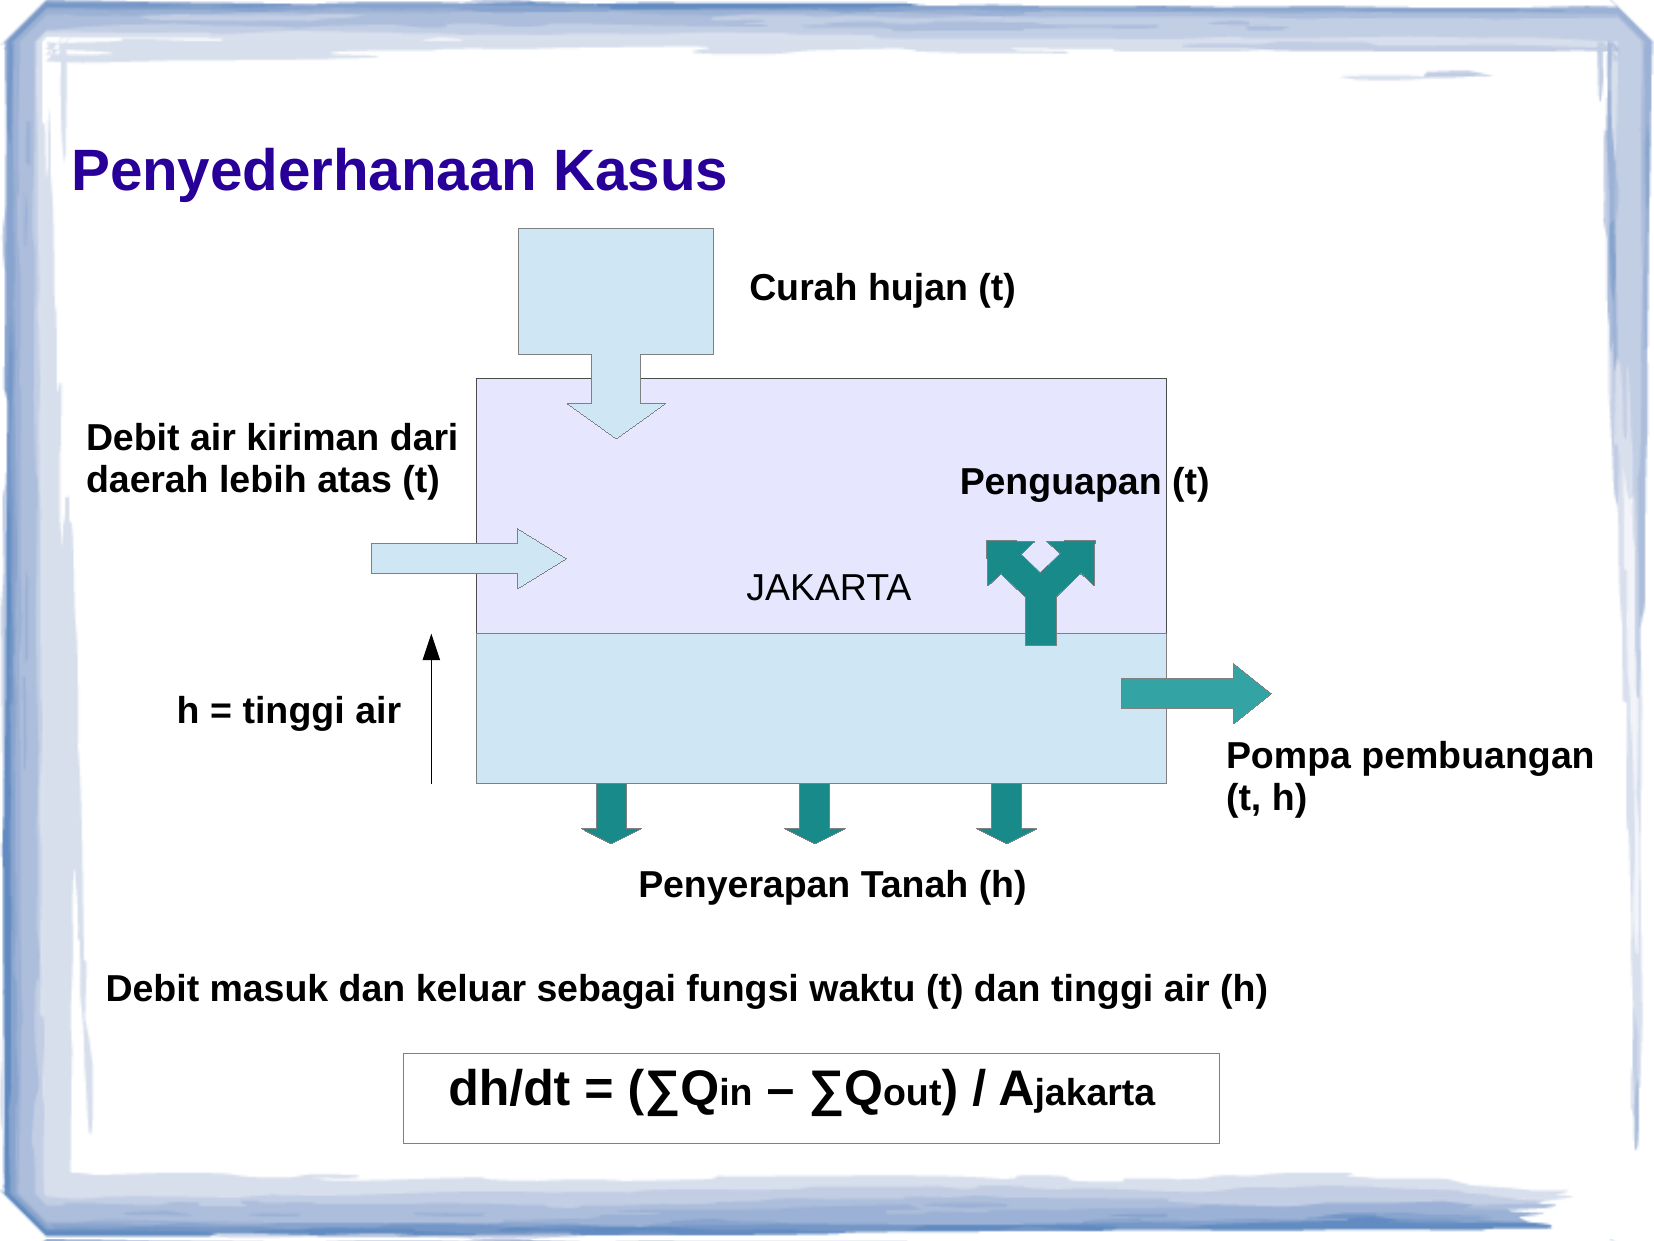

# Penyederhanaan Kasus
Curah hujan (t)
Debit air kiriman dari daerah lebih atas (t)
Penguapan (t)
JAKARTA
h = tinggi air
Pompa pembuangan (t, h)
Penyerapan Tanah (h)
Debit masuk dan keluar sebagai fungsi waktu (t) dan tinggi air (h)
dh/dt = (∑Qin – ∑Qout) / Ajakarta